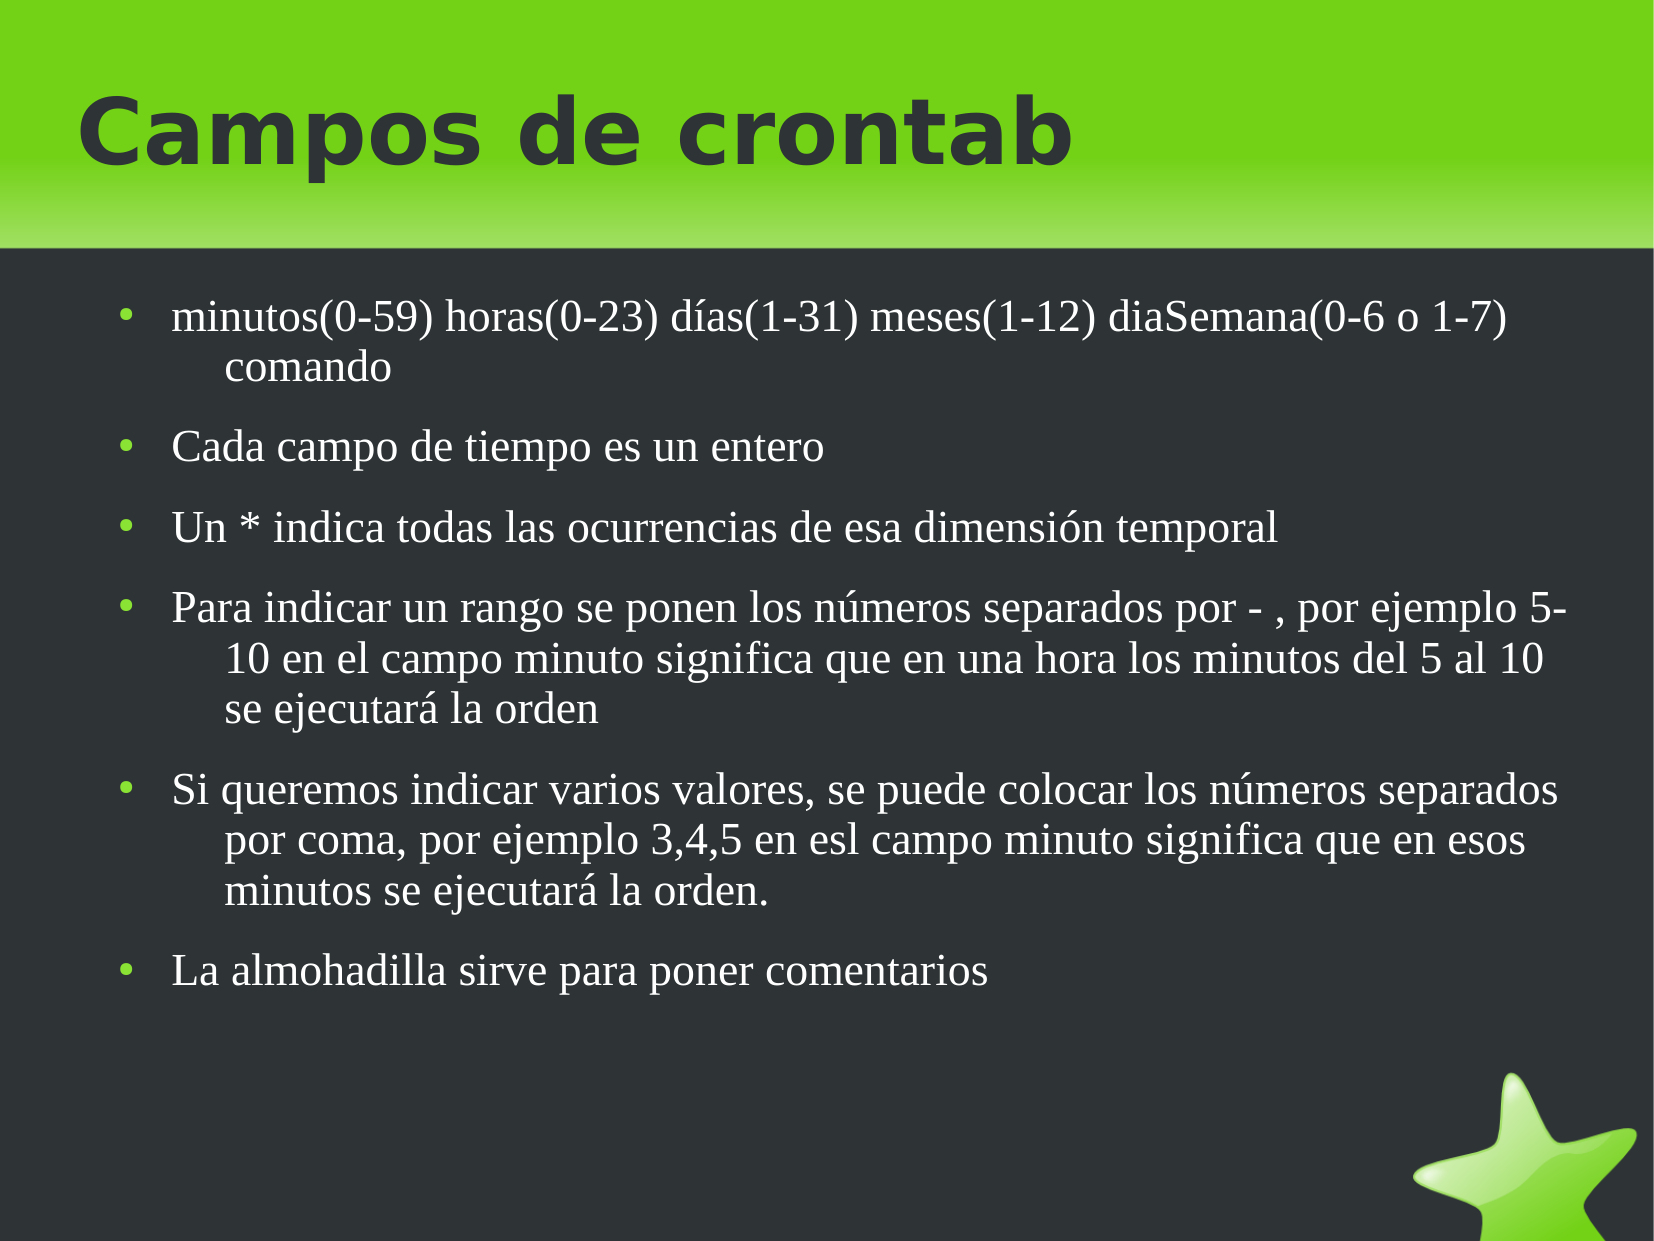

# Campos de crontab
minutos(0-59) horas(0-23) días(1-31) meses(1-12) diaSemana(0-6 o 1-7) comando
Cada campo de tiempo es un entero
Un * indica todas las ocurrencias de esa dimensión temporal
Para indicar un rango se ponen los números separados por - , por ejemplo 5-10 en el campo minuto significa que en una hora los minutos del 5 al 10 se ejecutará la orden
Si queremos indicar varios valores, se puede colocar los números separados por coma, por ejemplo 3,4,5 en esl campo minuto significa que en esos minutos se ejecutará la orden.
La almohadilla sirve para poner comentarios